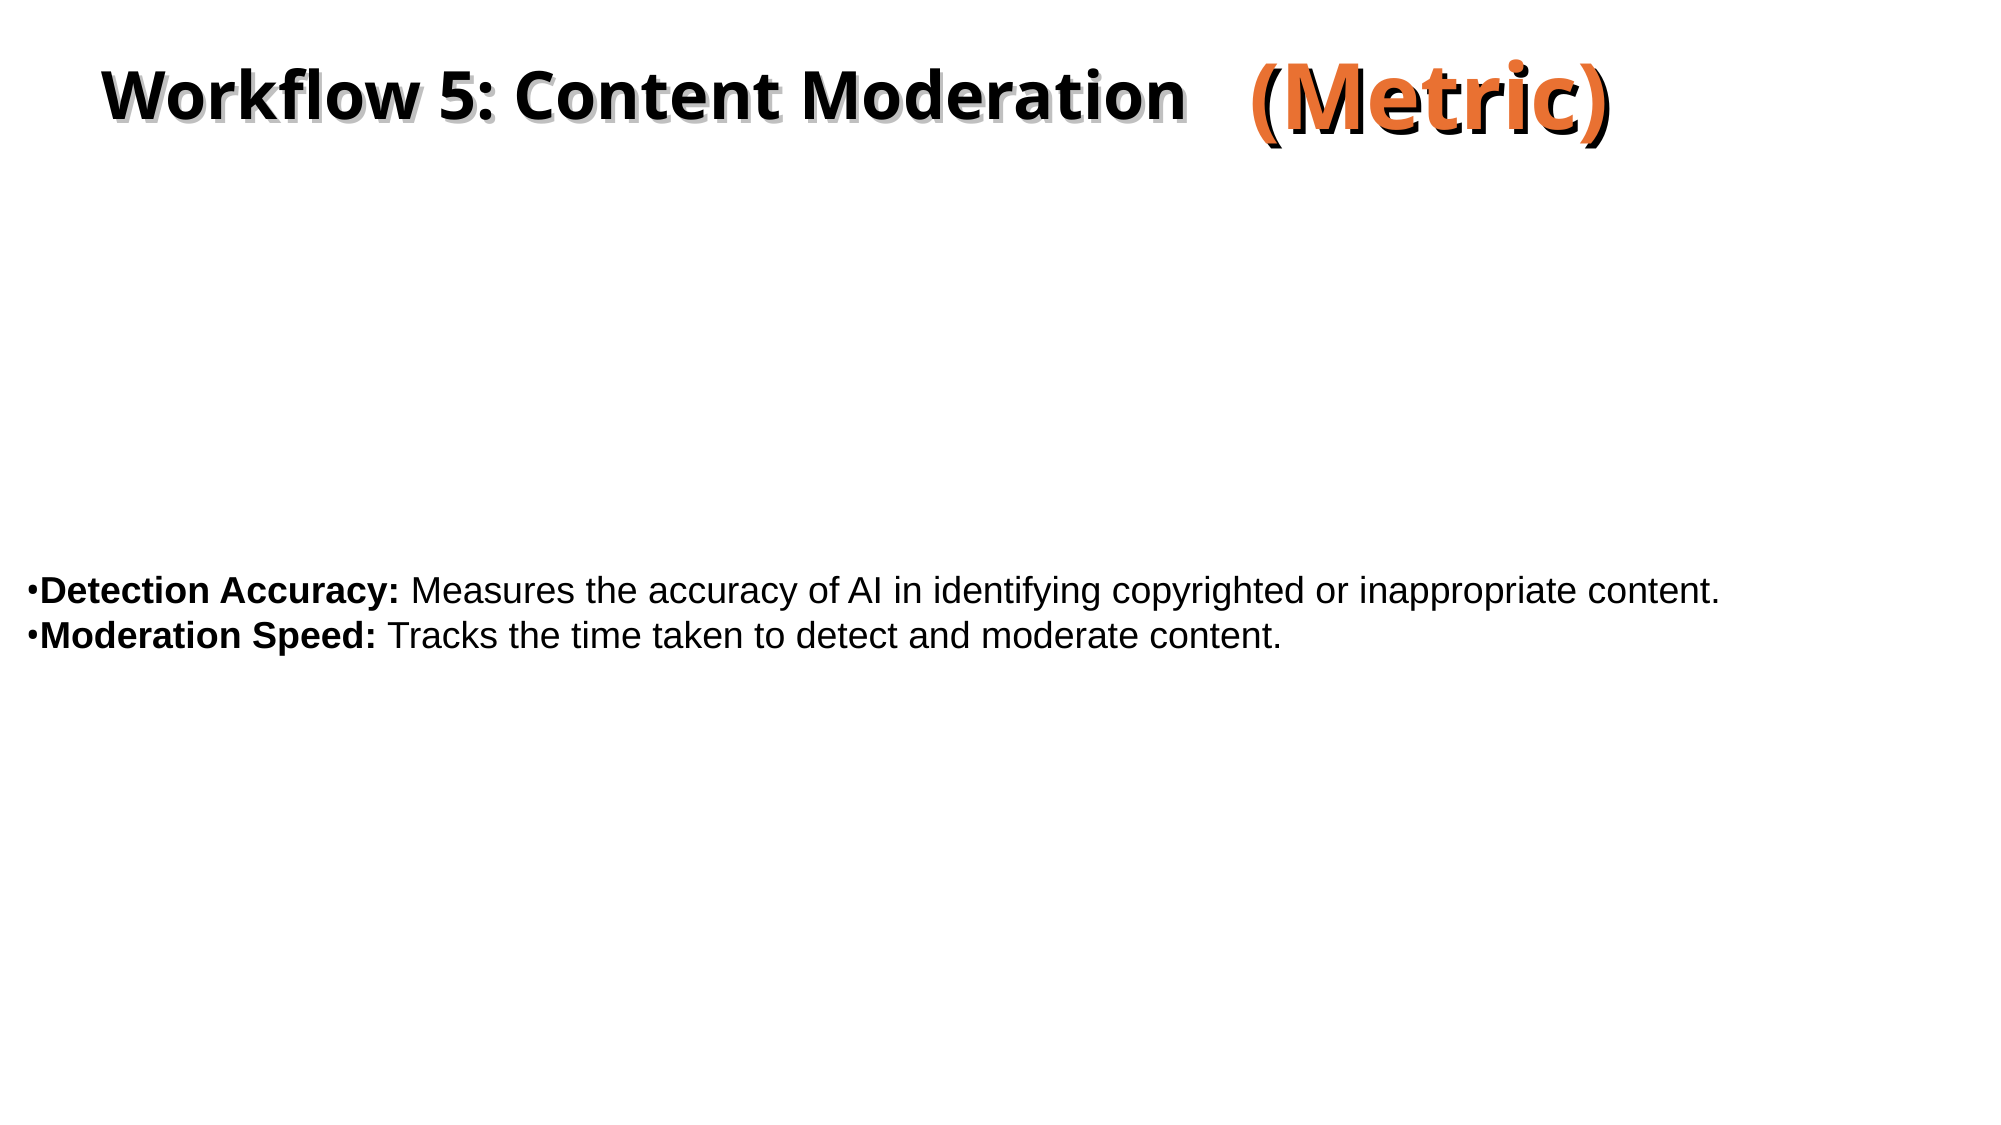

(Metric)
Workflow 5: Content Moderation
Detection Accuracy: Measures the accuracy of AI in identifying copyrighted or inappropriate content.
Moderation Speed: Tracks the time taken to detect and moderate content.